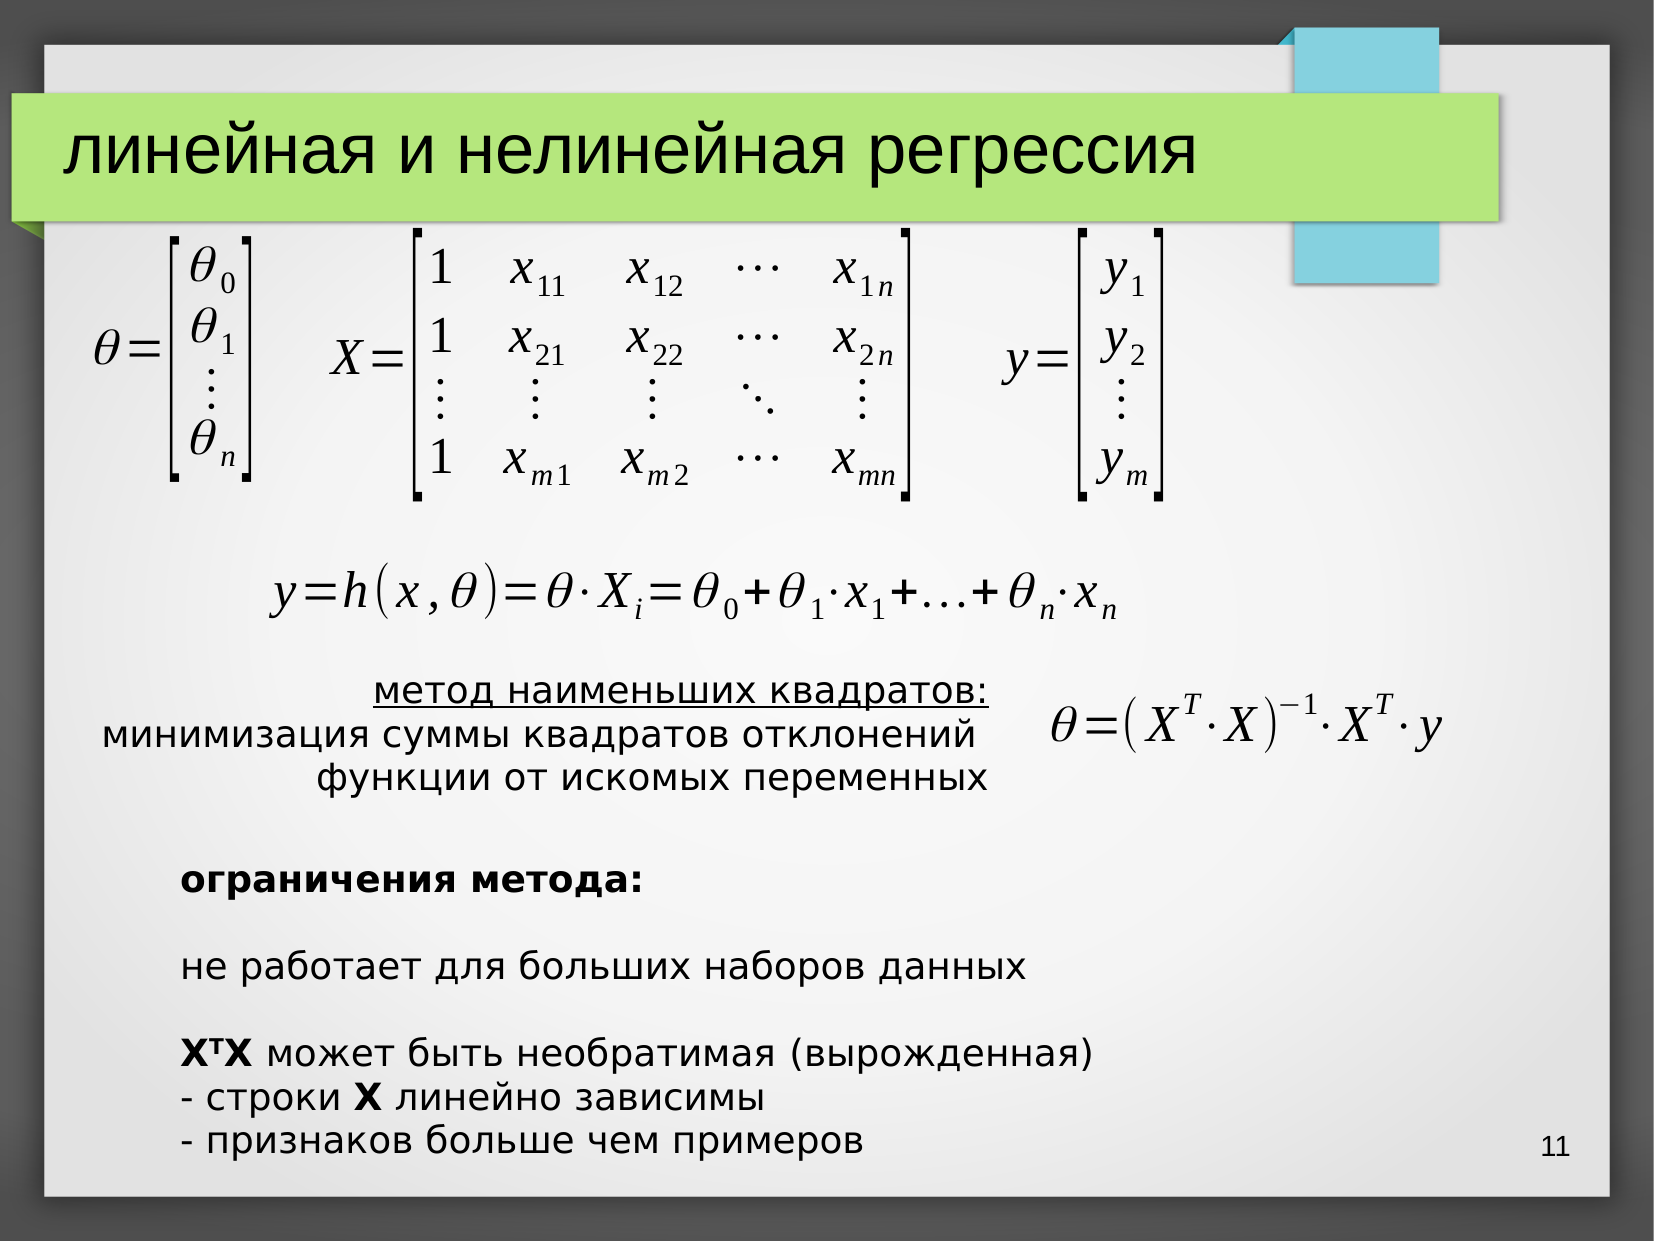

# линейная и нелинейная регрессия
метод наименьших квадратов:
минимизация суммы квадратов отклонений функции от искомых переменных
ограничения метода:
не работает для больших наборов данных
XTX может быть необратимая (вырожденная)
- строки X линейно зависимы
- признаков больше чем примеров
11